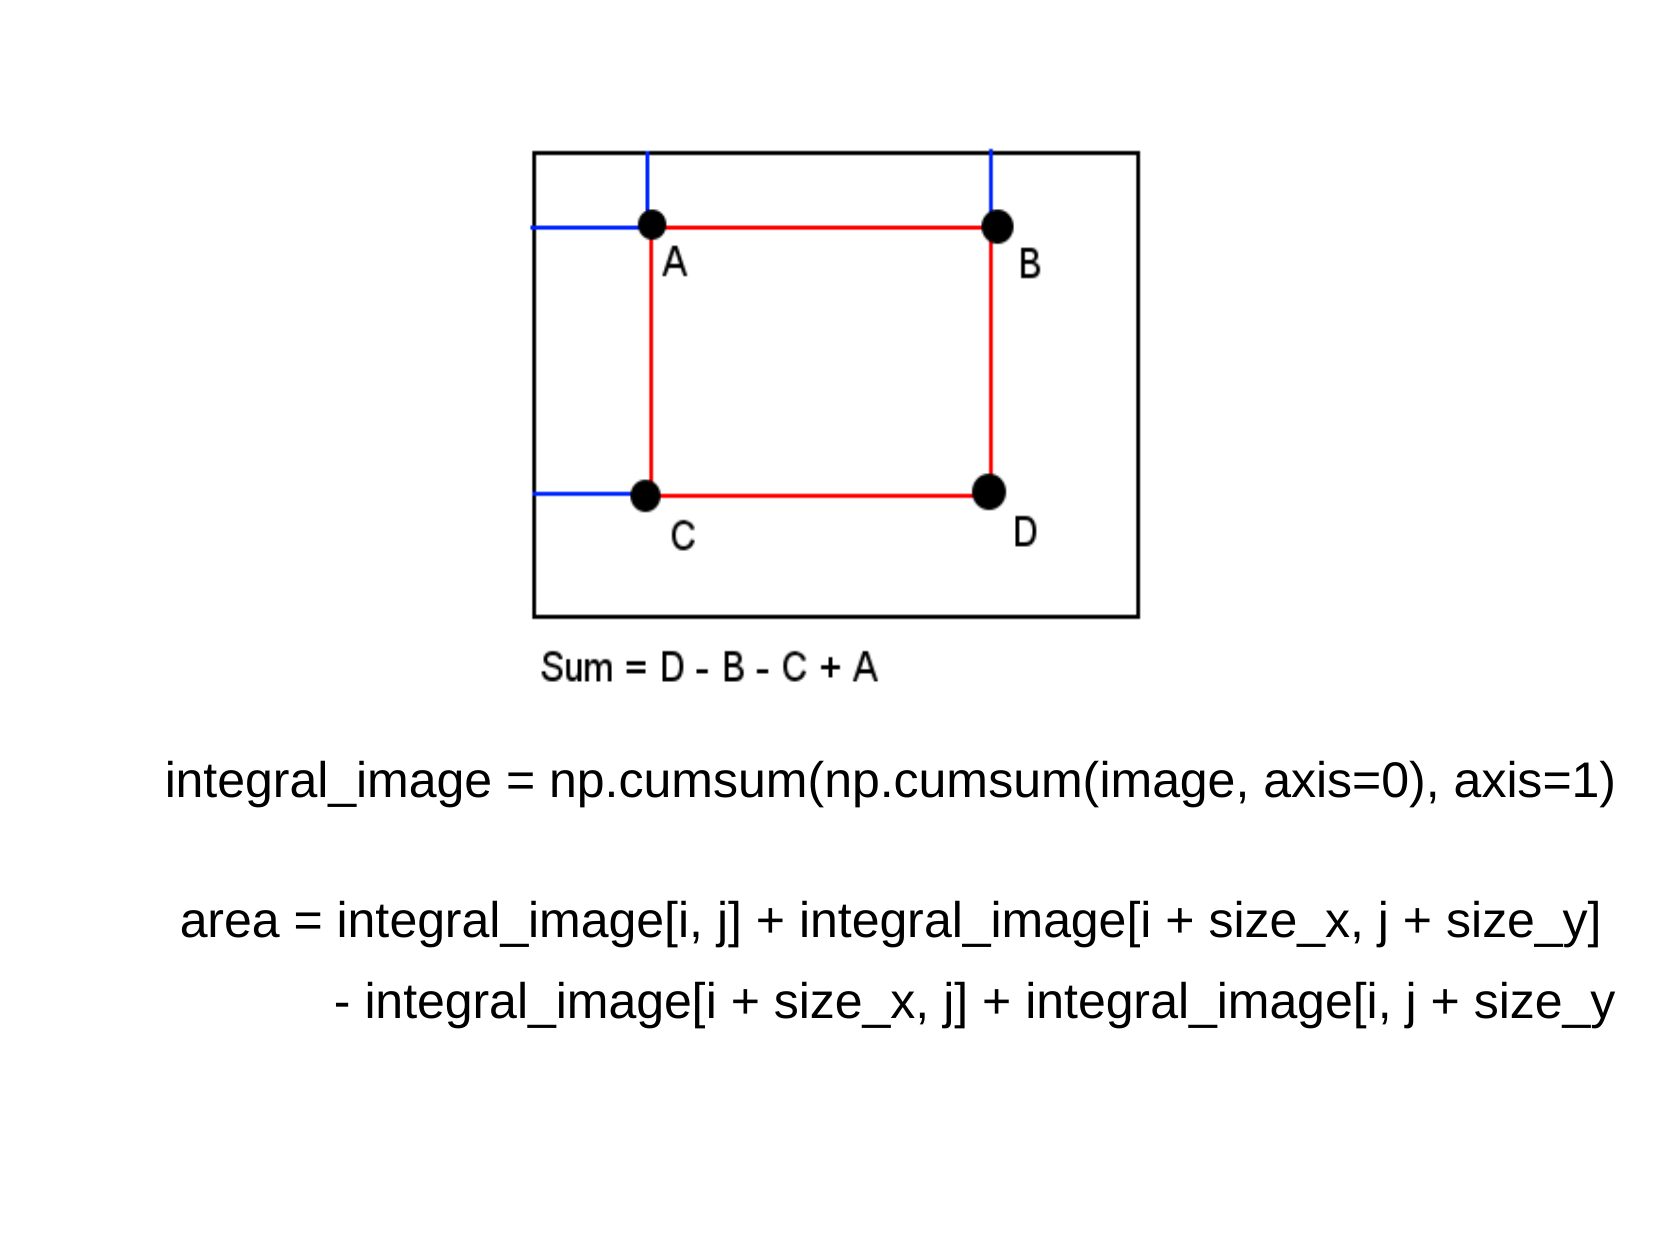

integral_image = np.cumsum(np.cumsum(image, axis=0), axis=1)
area = integral_image[i, j] + integral_image[i + size_x, j + size_y]
 - integral_image[i + size_x, j] + integral_image[i, j + size_y